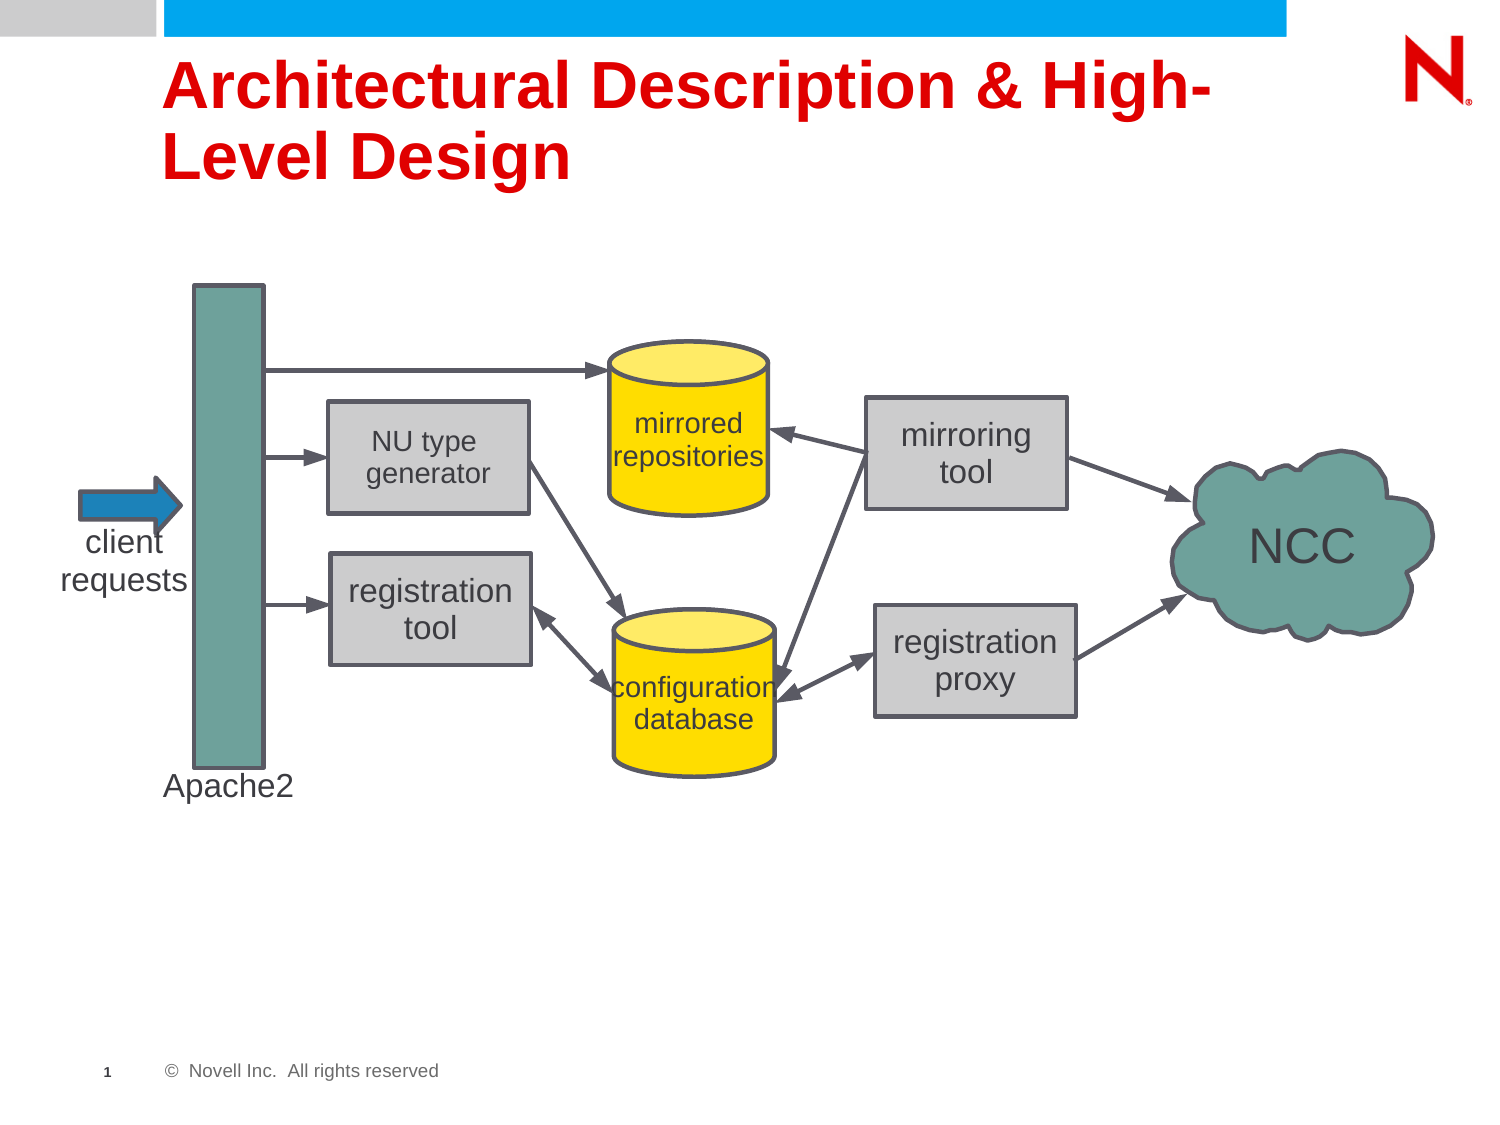

# Architectural Description & High-Level Design
Apache2
mirrored
repositories
mirroring
tool
NU type
generator
NCC
client
requests
registration
tool
registration
proxy
configuration
database